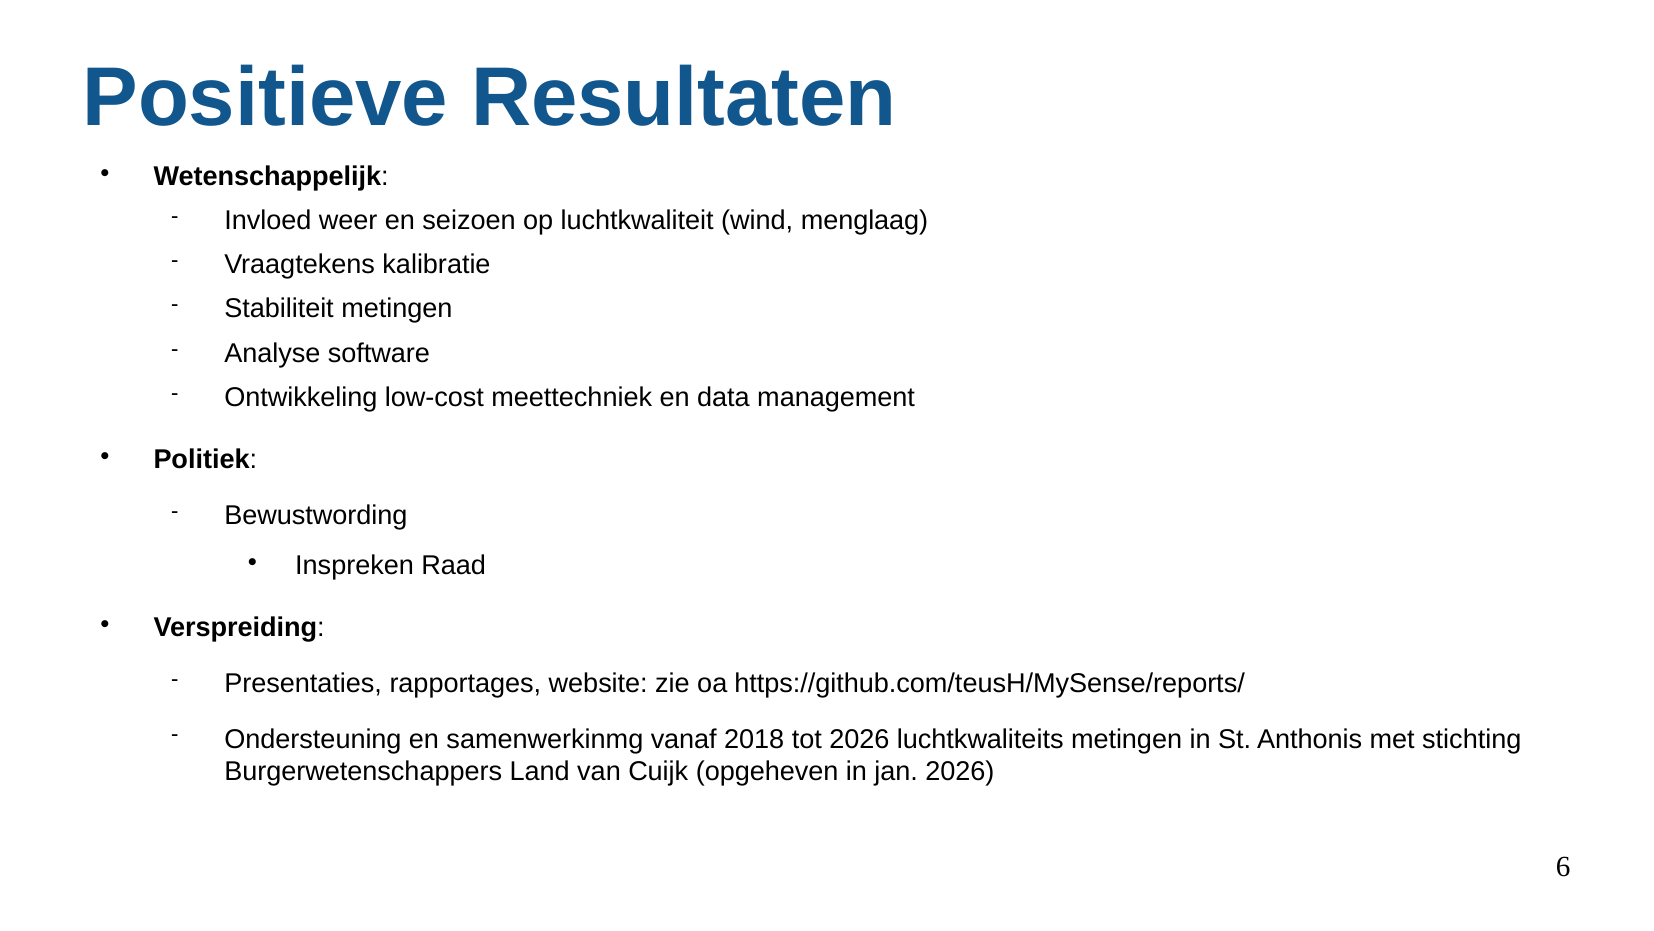

# Positieve Resultaten
Wetenschappelijk:
Invloed weer en seizoen op luchtkwaliteit (wind, menglaag)
Vraagtekens kalibratie
Stabiliteit metingen
Analyse software
Ontwikkeling low-cost meettechniek en data management
Politiek:
Bewustwording
Inspreken Raad
Verspreiding:
Presentaties, rapportages, website: zie oa https://github.com/teusH/MySense/reports/
Ondersteuning en samenwerkinmg vanaf 2018 tot 2026 luchtkwaliteits metingen in St. Anthonis met stichting Burgerwetenschappers Land van Cuijk (opgeheven in jan. 2026)
6